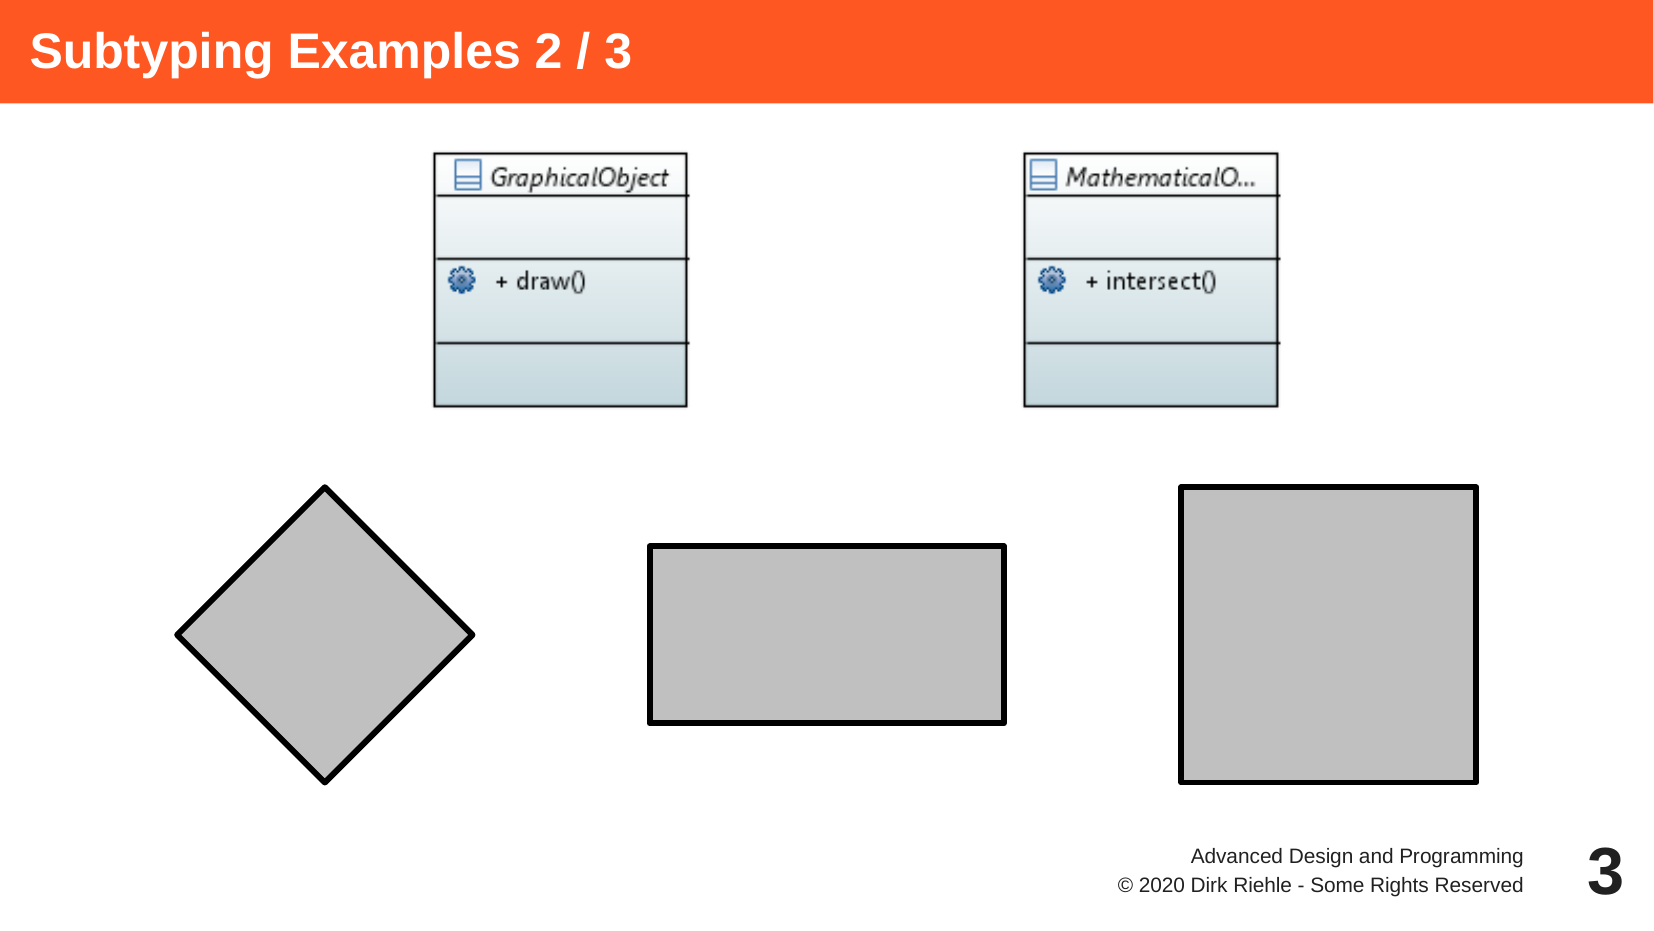

# Subtyping Examples 2 / 3
Advanced Design and Programming
3
© 2020 Dirk Riehle - Some Rights Reserved